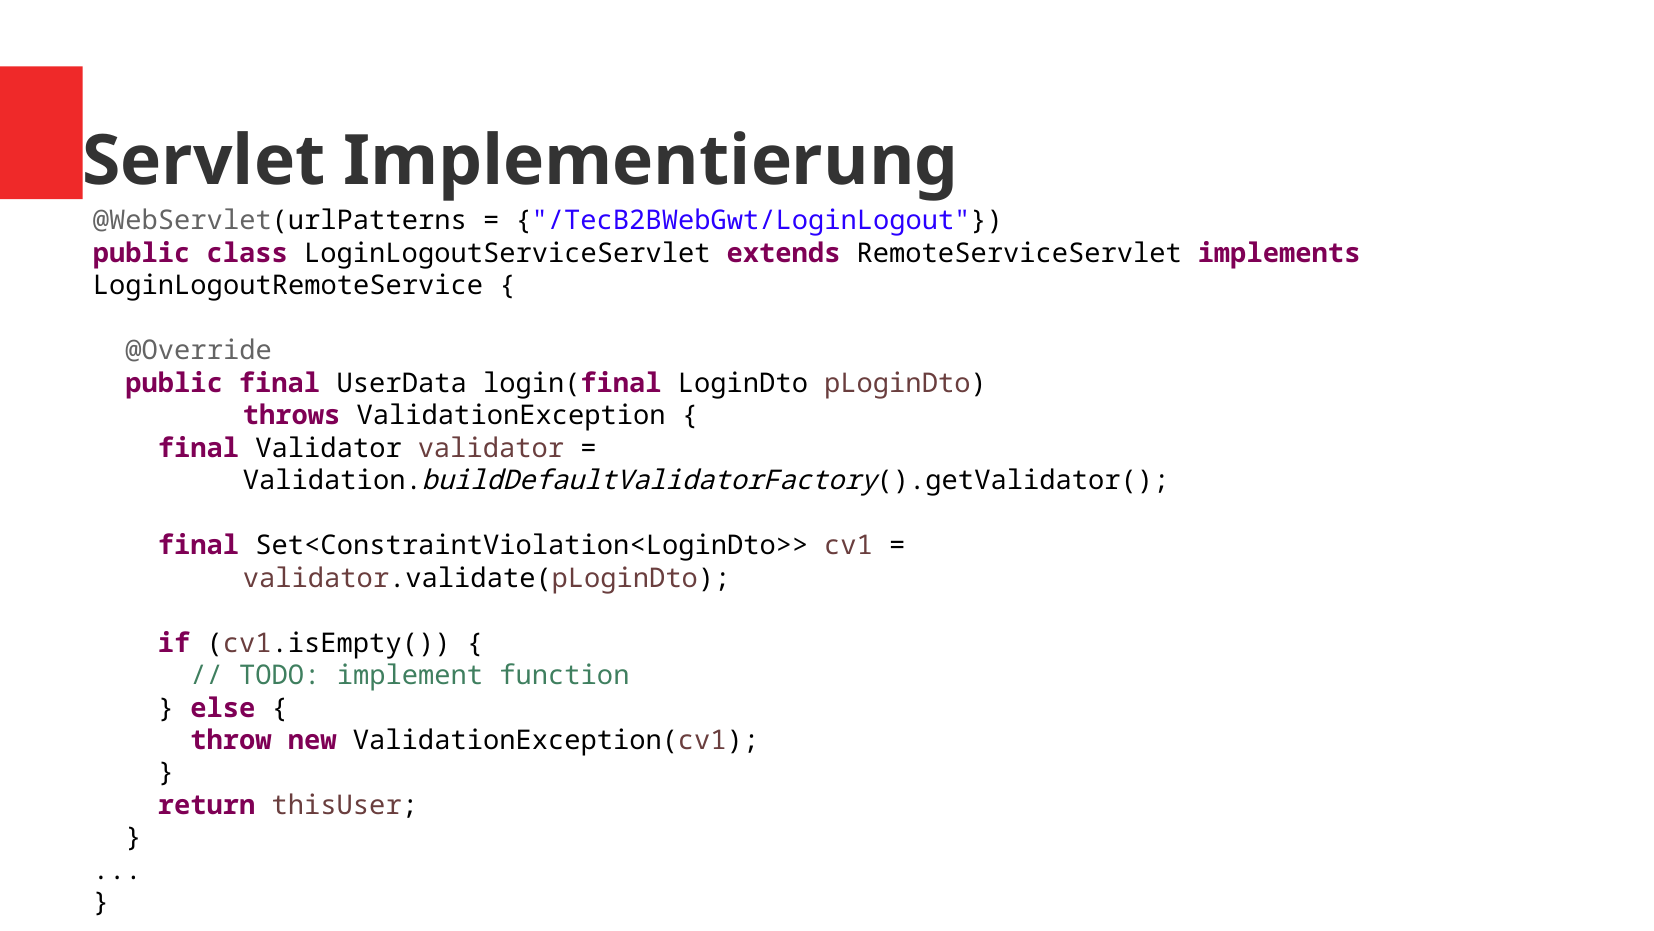

# Servlet Implementierung
@WebServlet(urlPatterns = {"/TecB2BWebGwt/LoginLogout"})
public class LoginLogoutServiceServlet extends RemoteServiceServlet implements LoginLogoutRemoteService {
 @Override
 public final UserData login(final LoginDto pLoginDto)
	throws ValidationException {
 final Validator validator =
	Validation.buildDefaultValidatorFactory().getValidator();
 final Set<ConstraintViolation<LoginDto>> cv1 =
	validator.validate(pLoginDto);
 if (cv1.isEmpty()) {
 // TODO: implement function
 } else {
 throw new ValidationException(cv1);
 }
 return thisUser;
 }
...
}